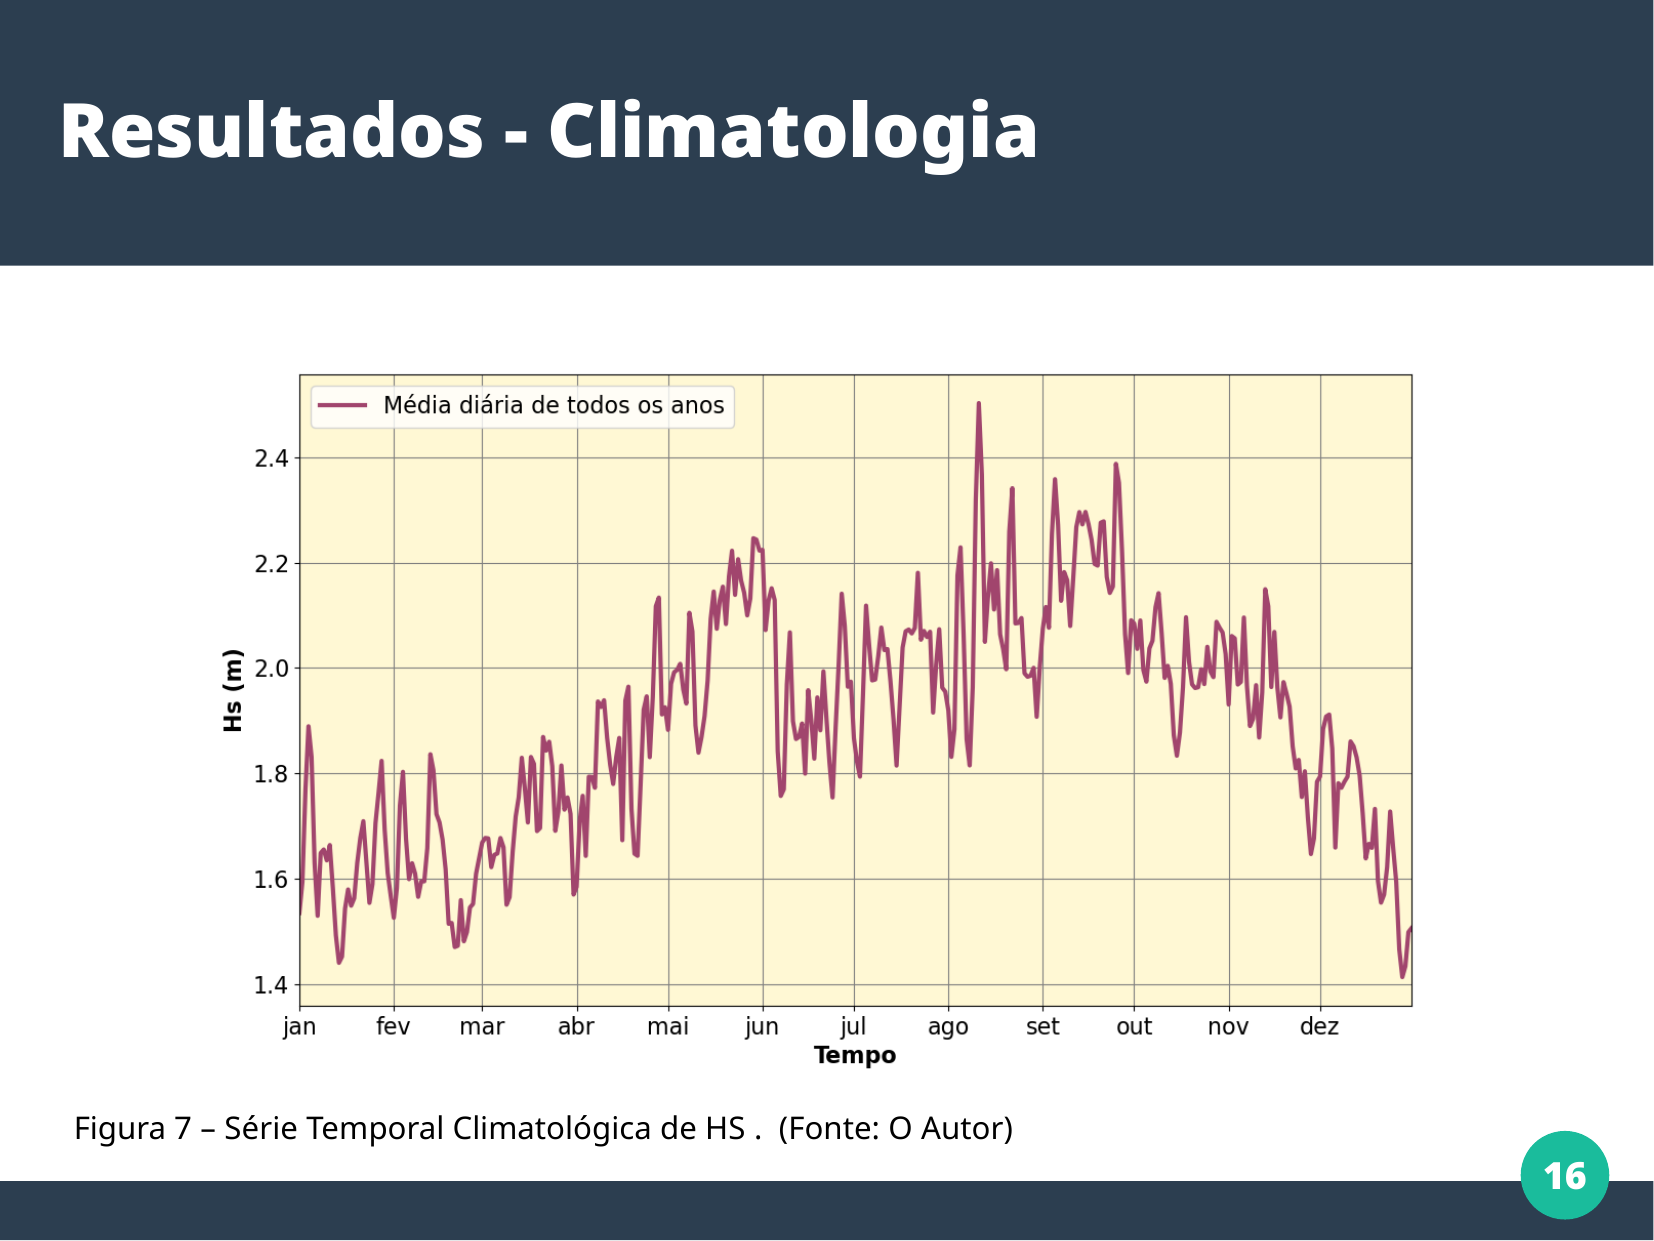

# Resultados - Climatologia
Figura 7 – Série Temporal Climatológica de HS . (Fonte: O Autor)
16